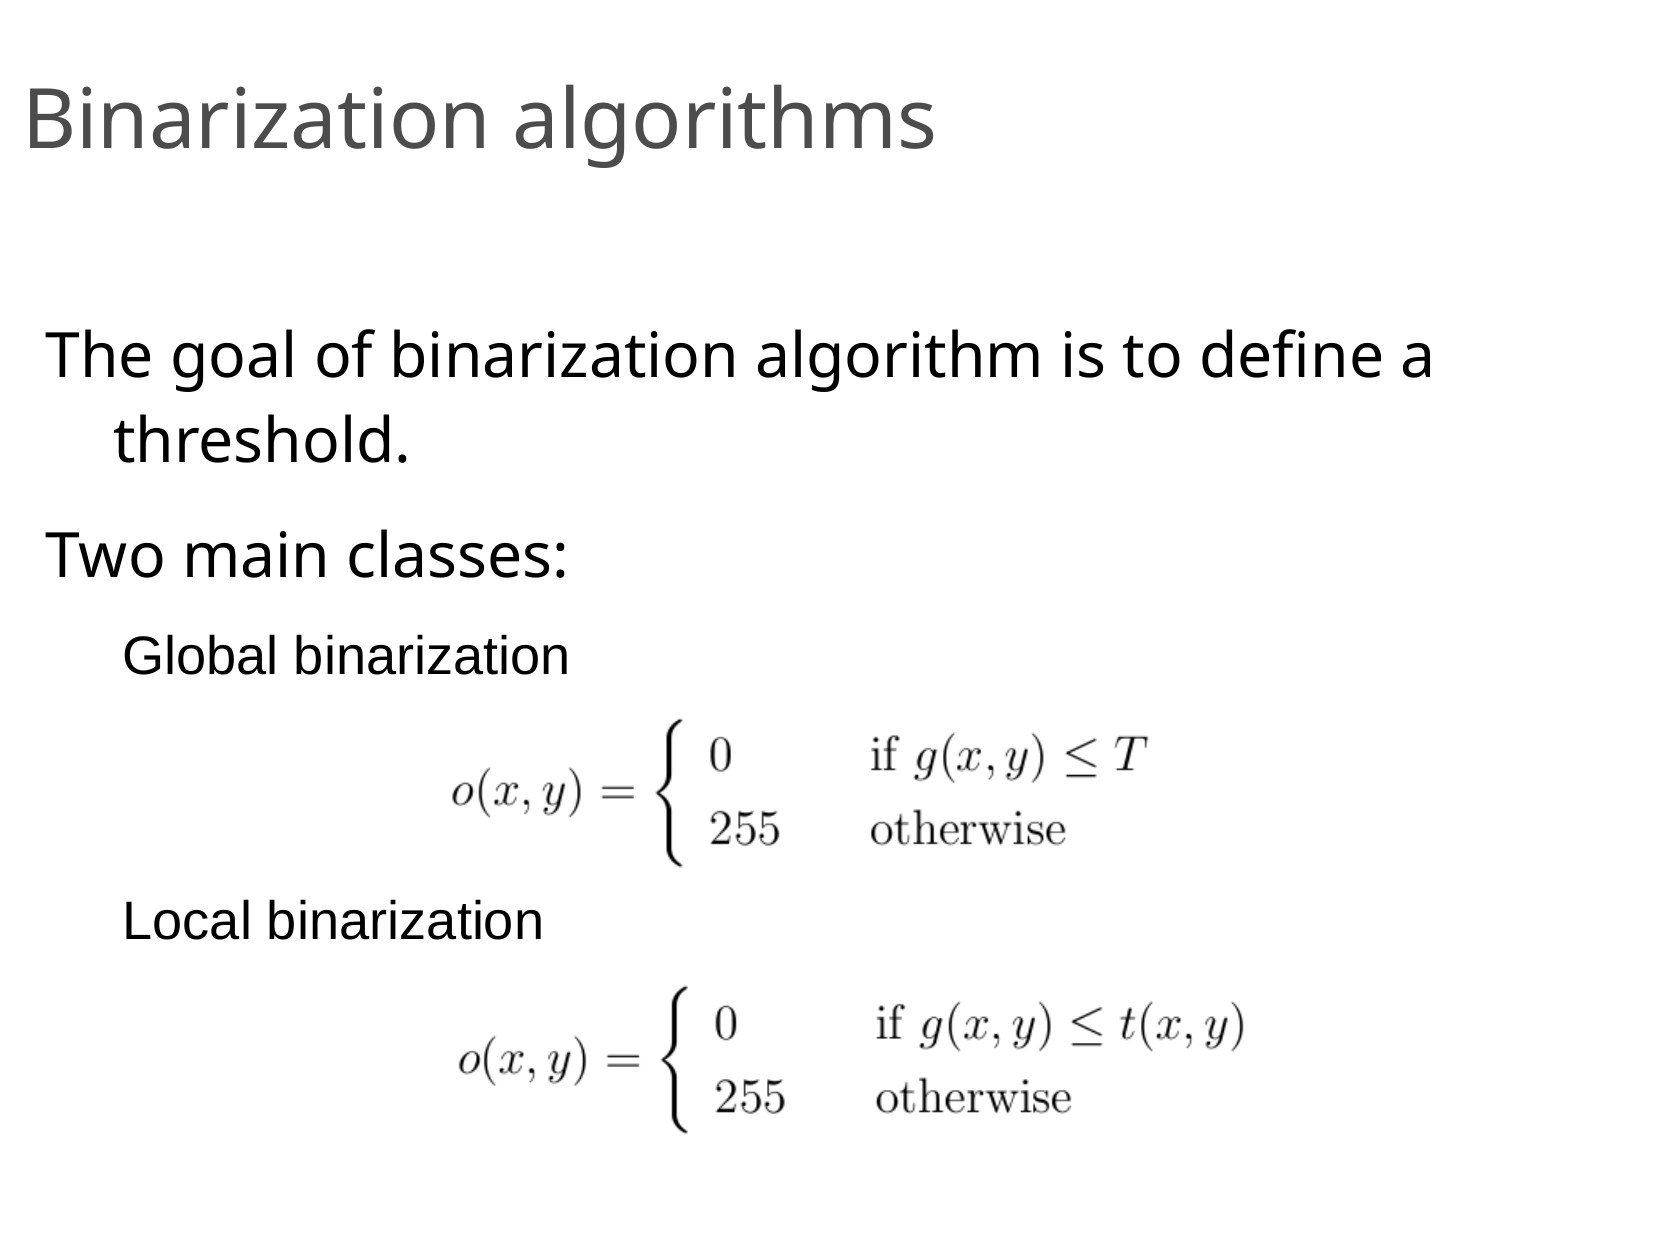

# Binarization algorithms
The goal of binarization algorithm is to define a threshold.
Two main classes:
Global binarization
Local binarization